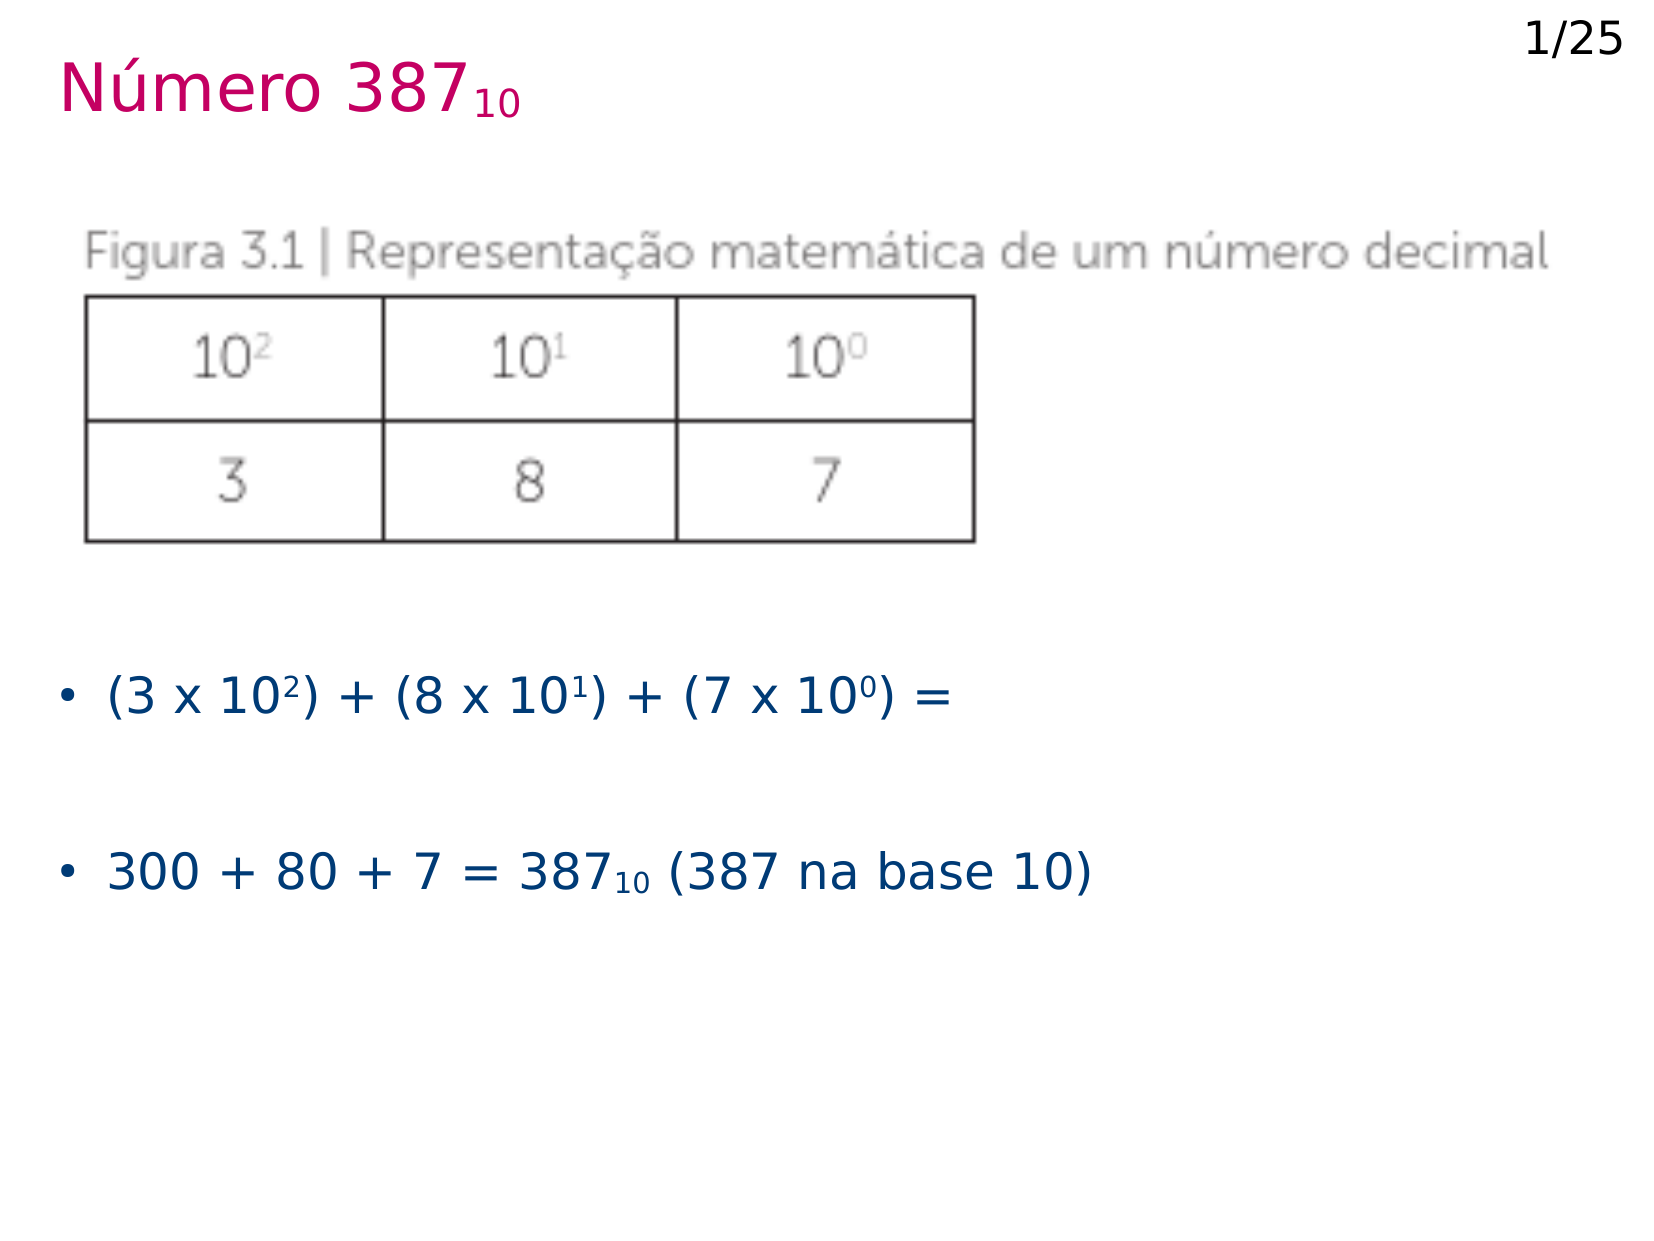

1
# Número 38710
(3 x 102) + (8 x 101) + (7 x 100) =
300 + 80 + 7 = 38710 (387 na base 10)